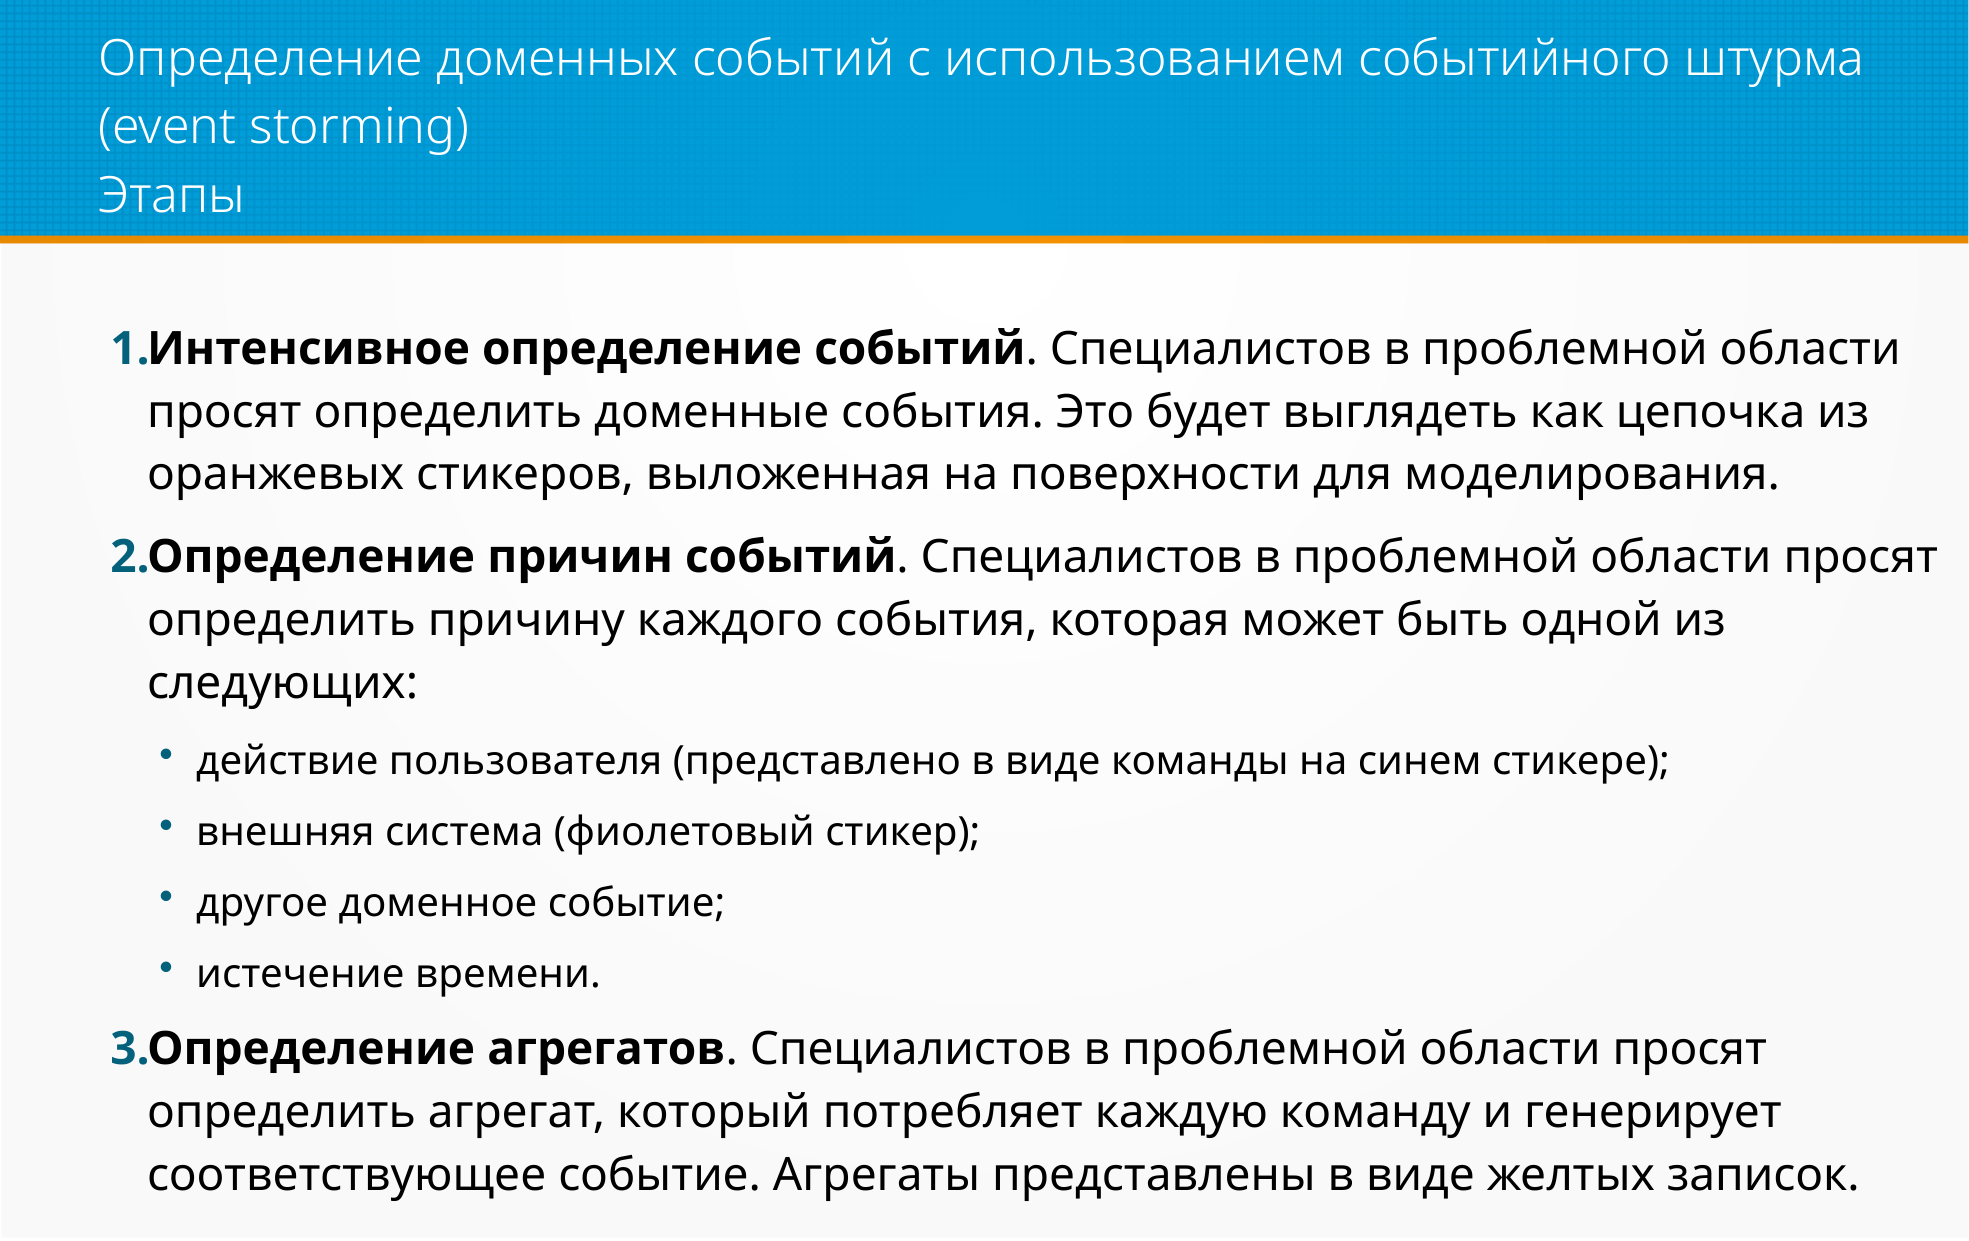

# Определение доменных событий с использованием событийного штурма (event storming) Этапы
Интенсивное определение событий. Специалистов в проблемной области просят определить доменные события. Это будет выглядеть как цепочка из оранжевых стикеров, выложенная на поверхности для моделирования.
Определение причин событий. Специалистов в проблемной области просят определить причину каждого события, которая может быть одной из следующих:
действие пользователя (представлено в виде команды на синем стикере);
внешняя система (фиолетовый стикер);
другое доменное событие;
истечение времени.
Определение агрегатов. Специалистов в проблемной области просят определить агрегат, который потребляет каждую команду и генерирует соответствующее событие. Агрегаты представлены в виде желтых записок.